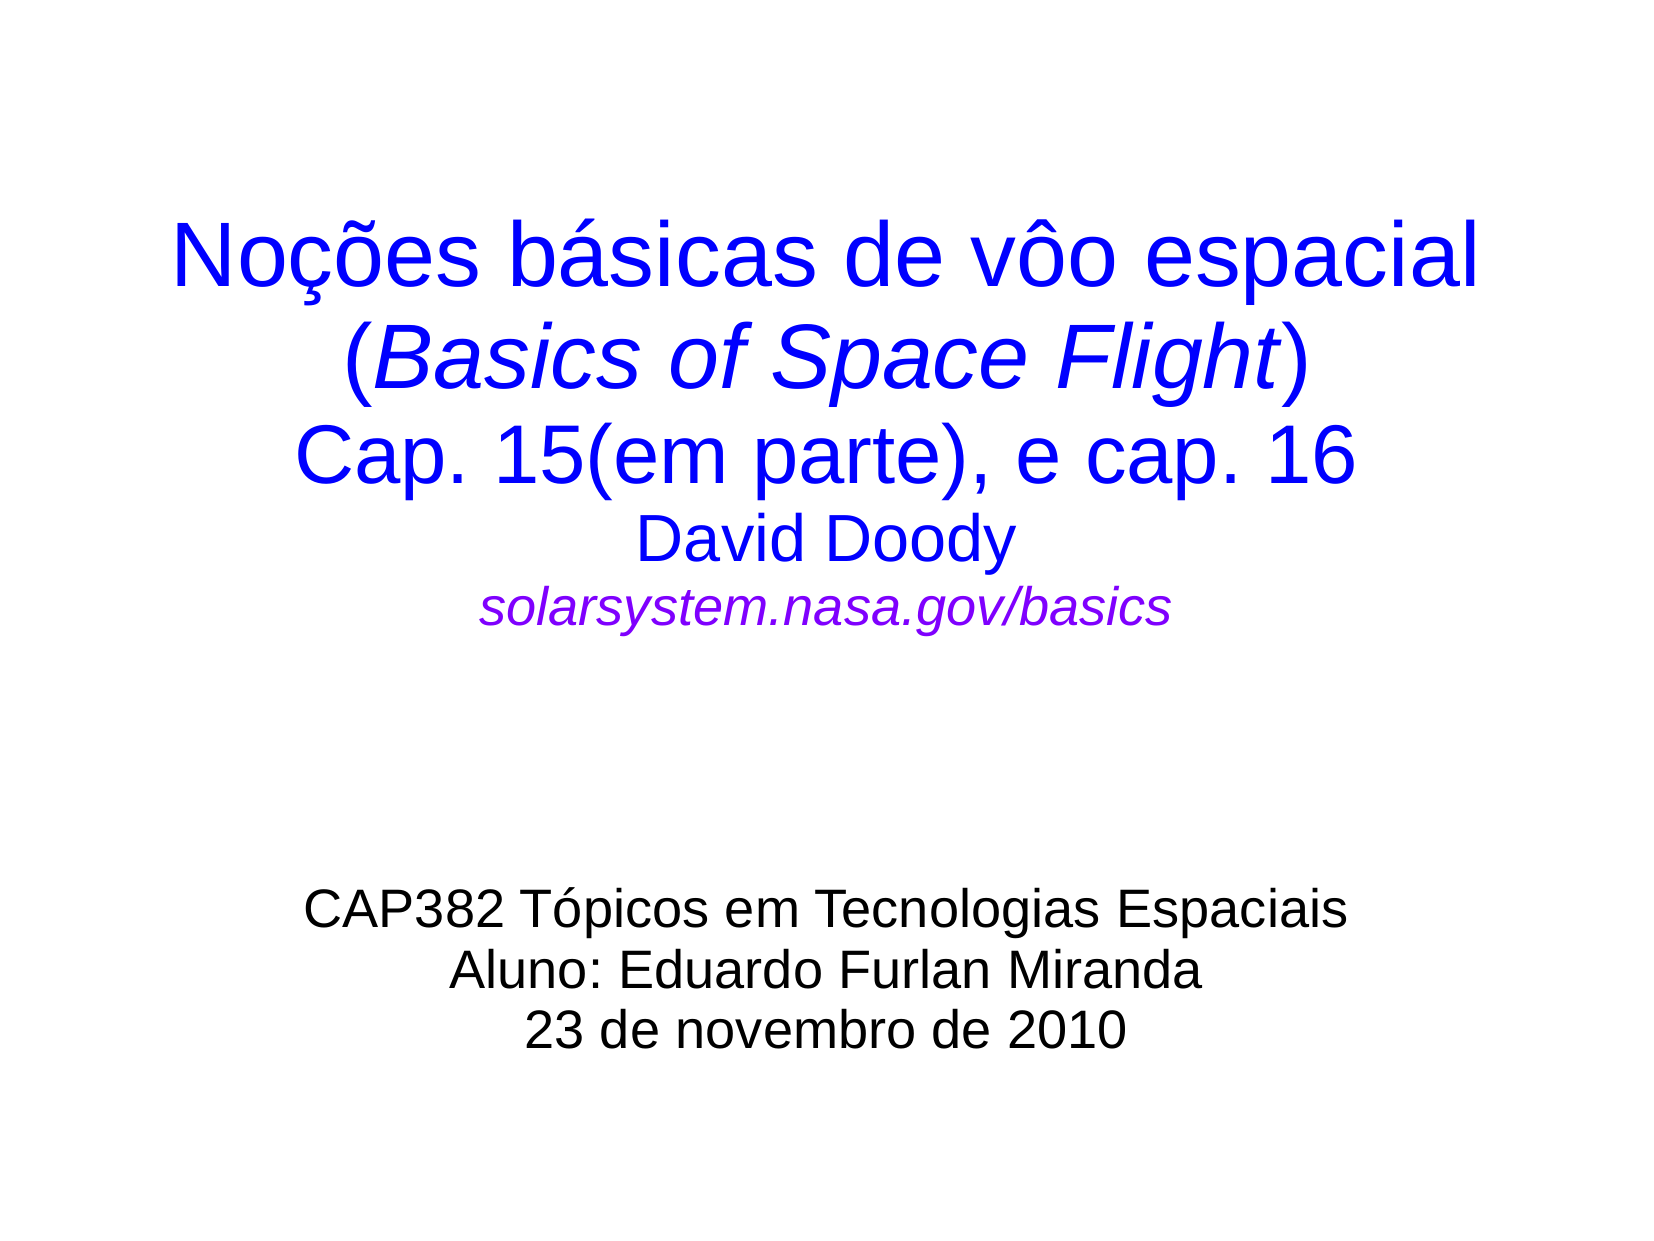

# Noções básicas de vôo espacial
(Basics of Space Flight)
Cap. 15(em parte), e cap. 16
David Doody
solarsystem.nasa.gov/basics
CAP382 Tópicos em Tecnologias Espaciais
Aluno: Eduardo Furlan Miranda
23 de novembro de 2010